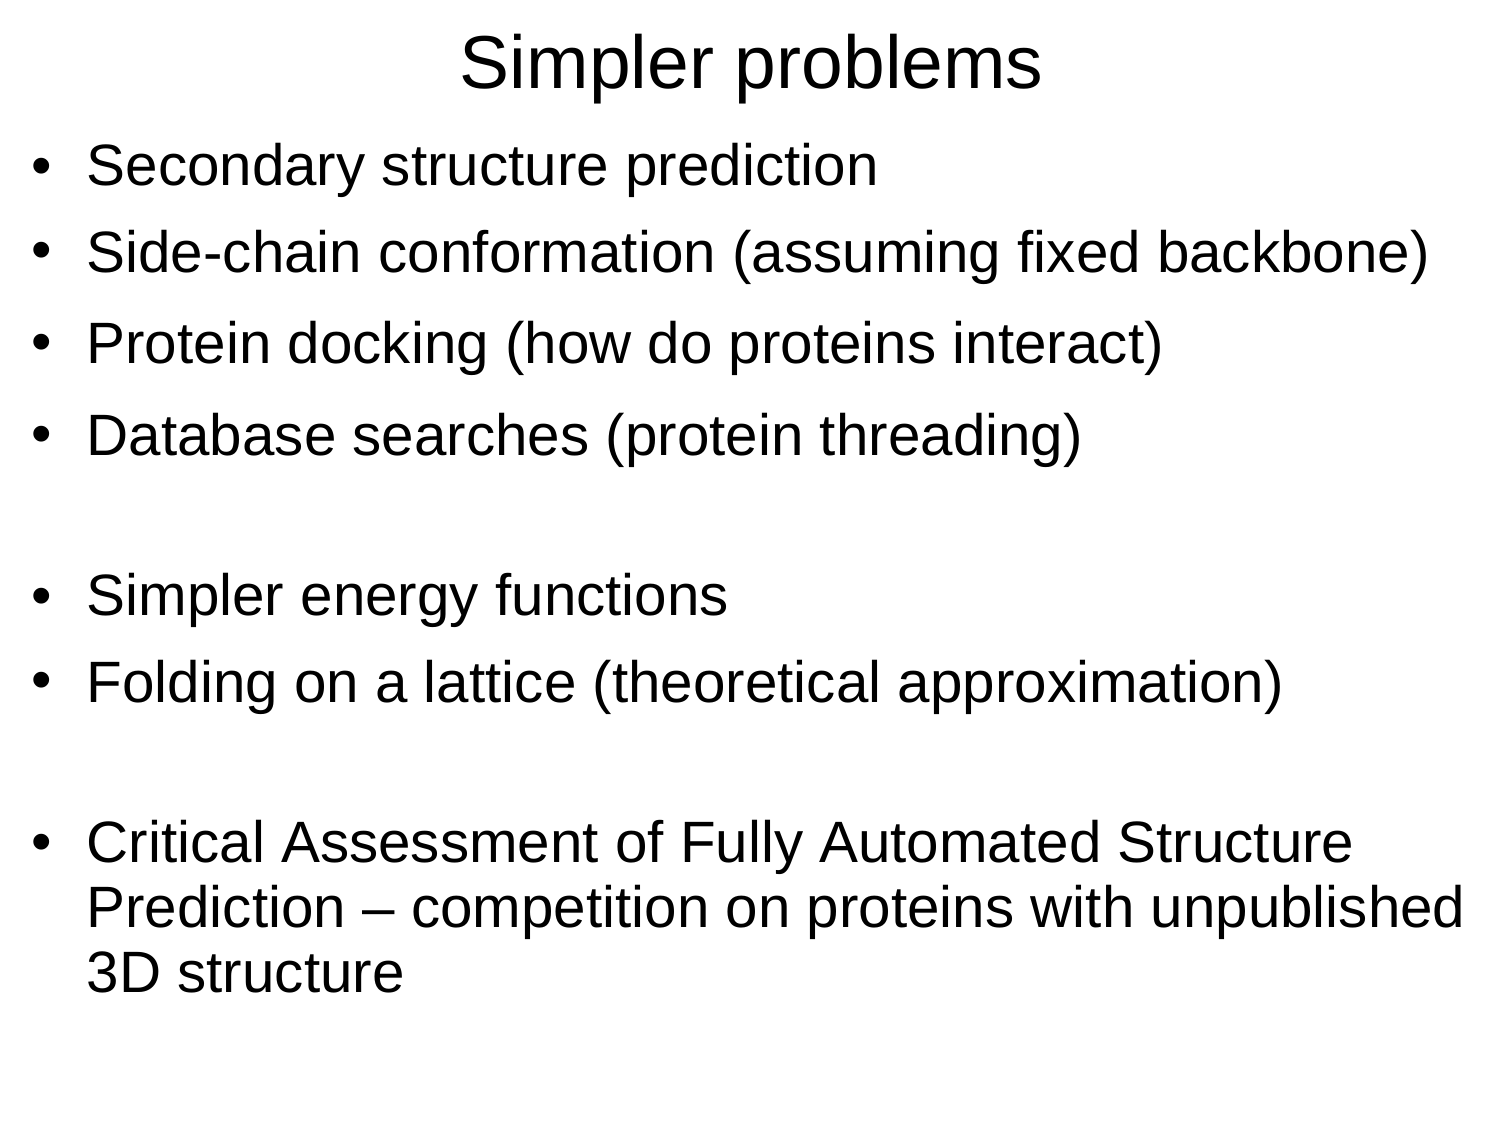

# Simpler problems
Secondary structure prediction
Side-chain conformation (assuming fixed backbone)‏
Protein docking (how do proteins interact)‏
Database searches (protein threading)‏
Simpler energy functions
Folding on a lattice (theoretical approximation)‏
Critical Assessment of Fully Automated Structure Prediction – competition on proteins with unpublished 3D structure